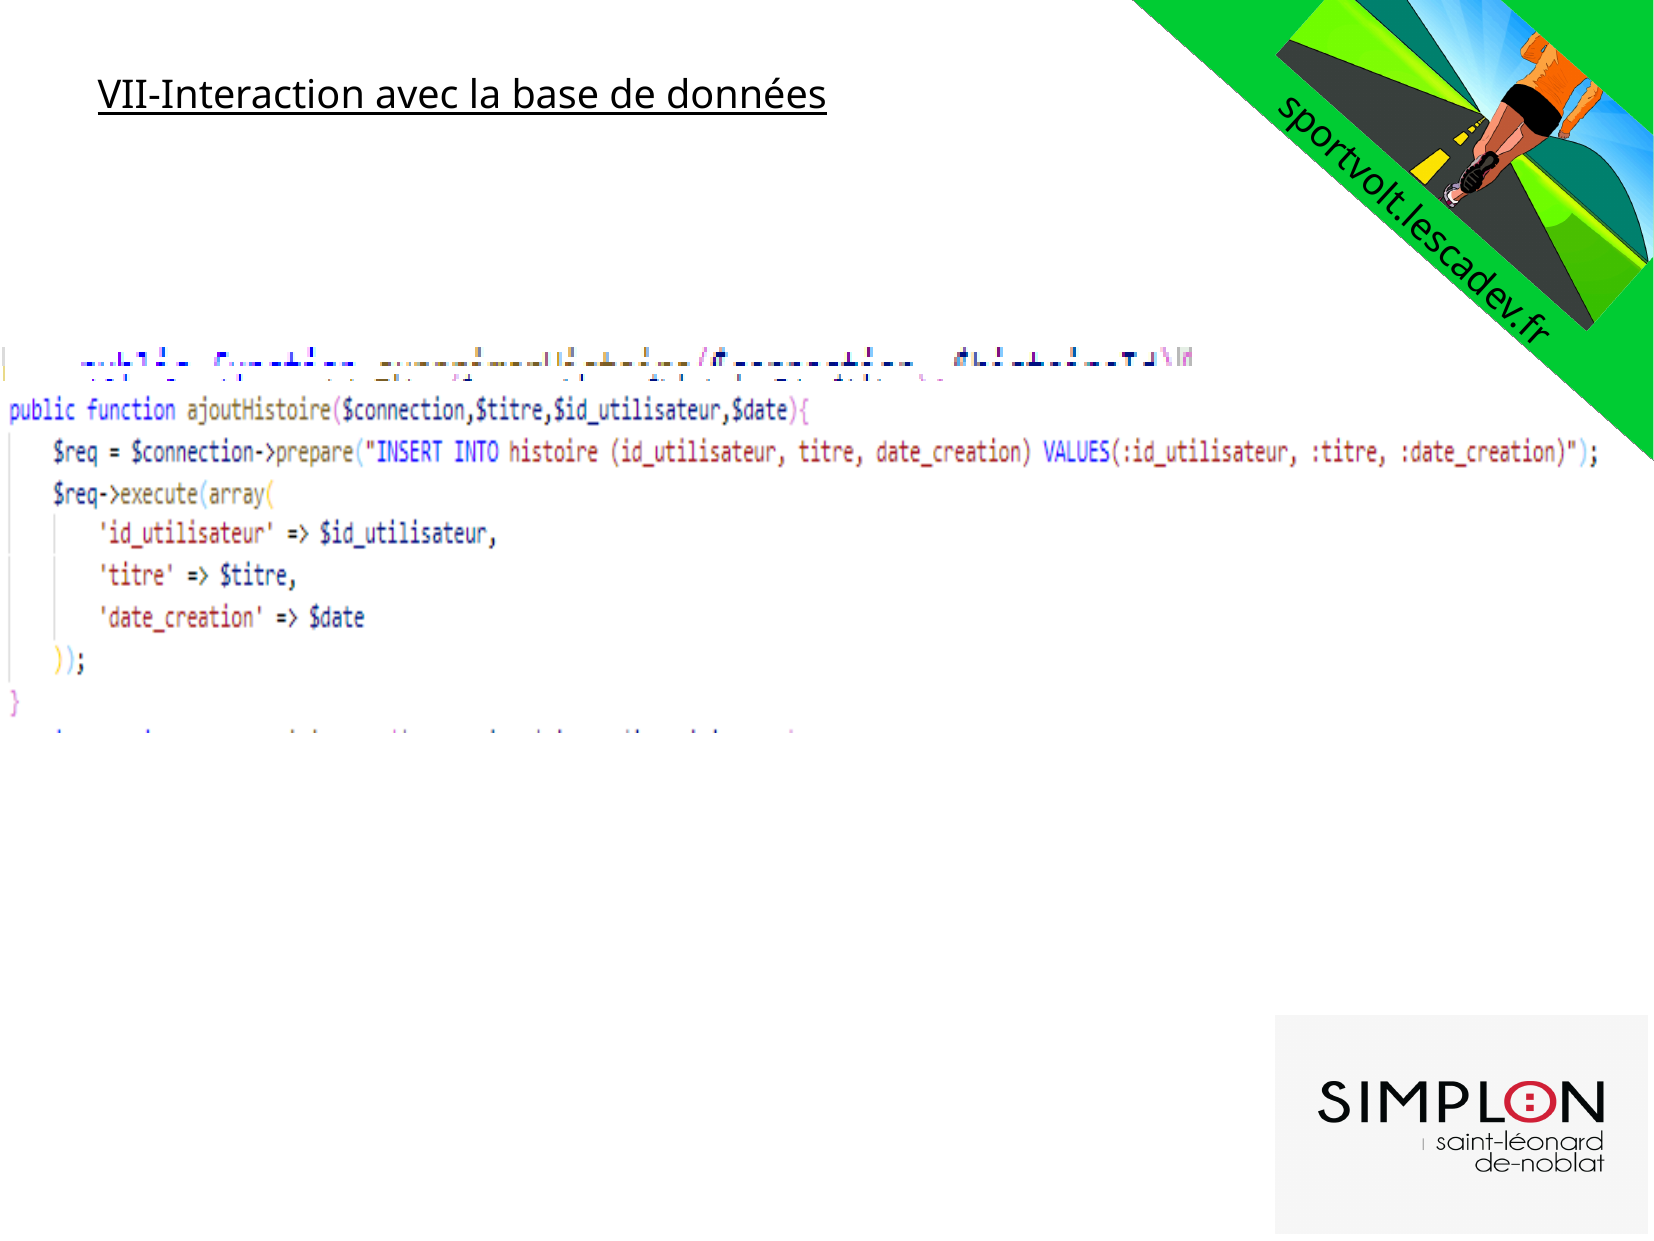

VII-Interaction avec la base de données
sportvolt.lescadev.fr